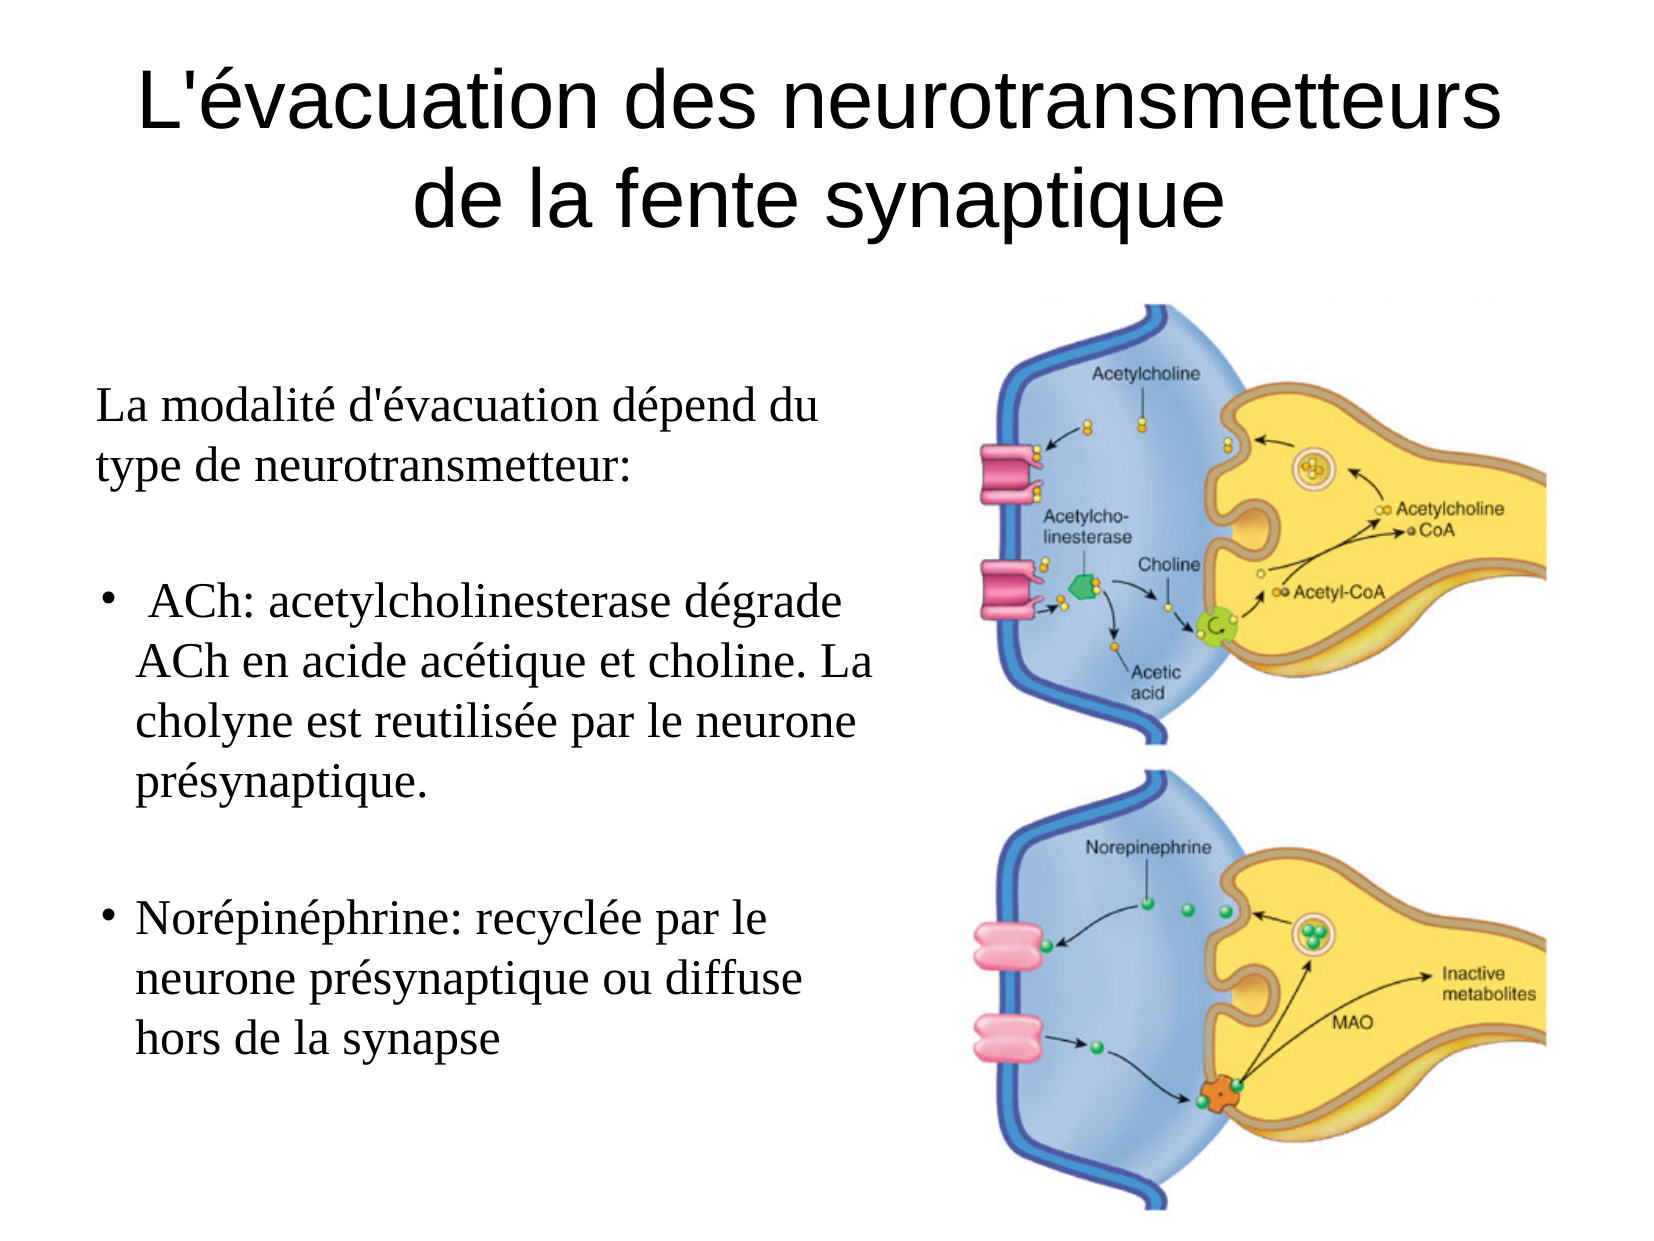

# L'évacuation des neurotransmetteurs de la fente synaptique
La modalité d'évacuation dépend du type de neurotransmetteur:
 ACh: acetylcholinesterase dégrade ACh en acide acétique et choline. La cholyne est reutilisée par le neurone présynaptique.
Norépinéphrine: recyclée par le neurone présynaptique ou diffuse hors de la synapse
114